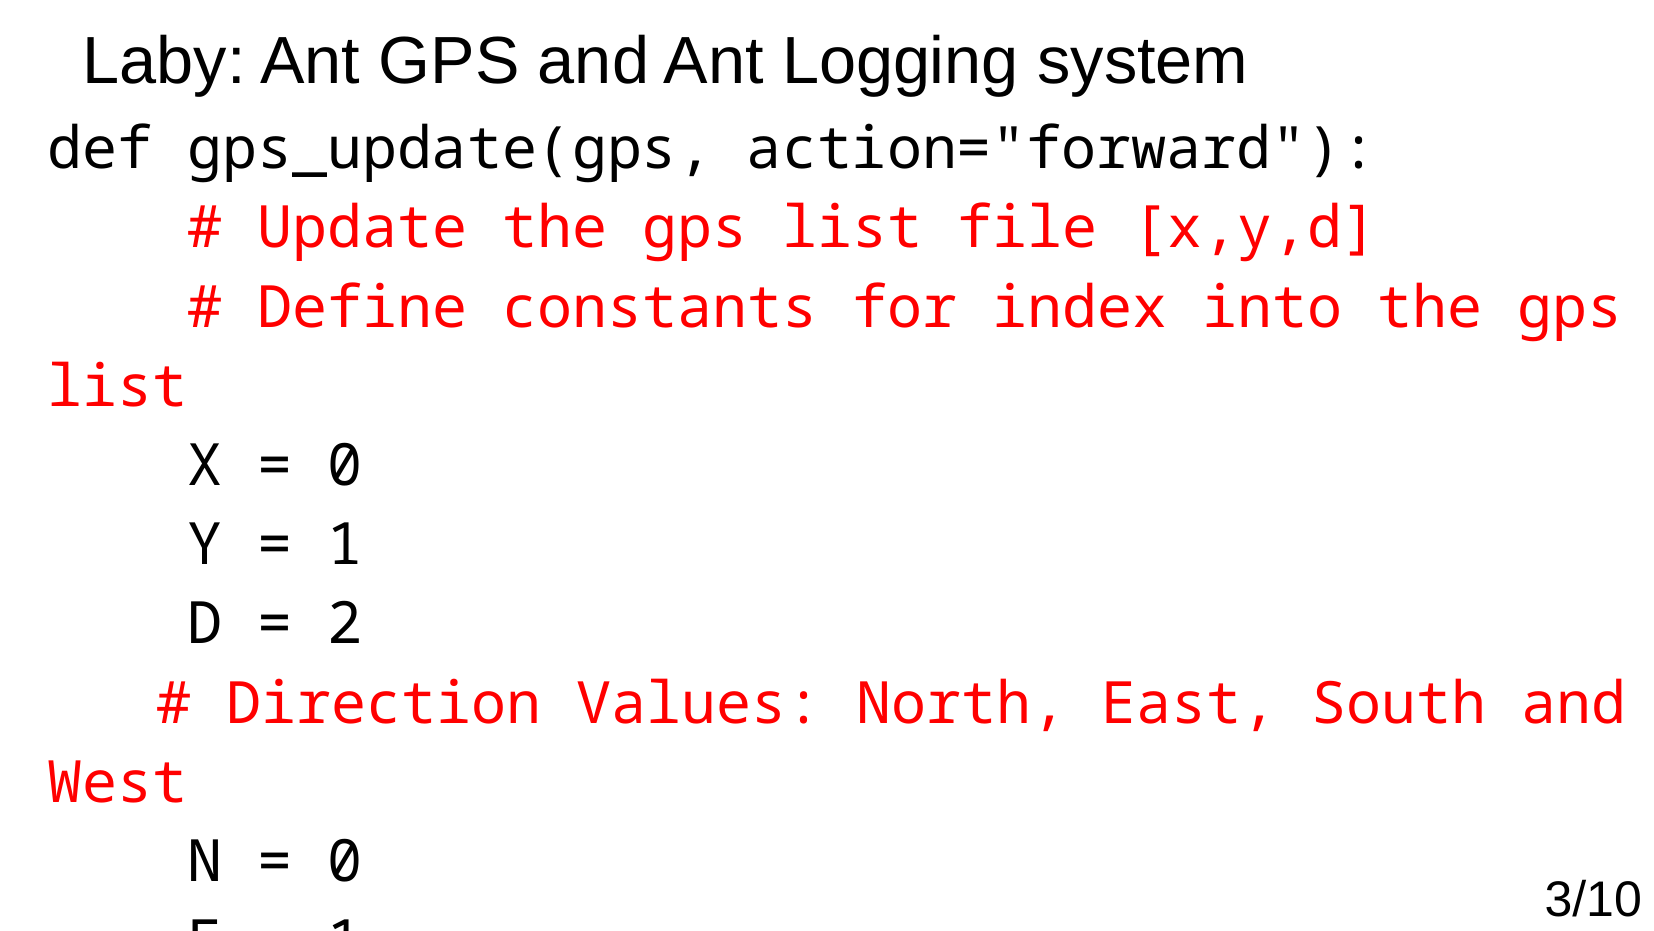

Laby: Ant GPS and Ant Logging system
# def gps_update(gps, action="forward"):
 # Update the gps list file [x,y,d]
 # Define constants for index into the gps list
 X = 0
 Y = 1
 D = 2
	 # Direction Values: North, East, South and West
 N = 0
 E = 1
 S = 2
 W = 3
	 # Escape is one step forward
 if action == "escape":
 action = "forward"
3/10